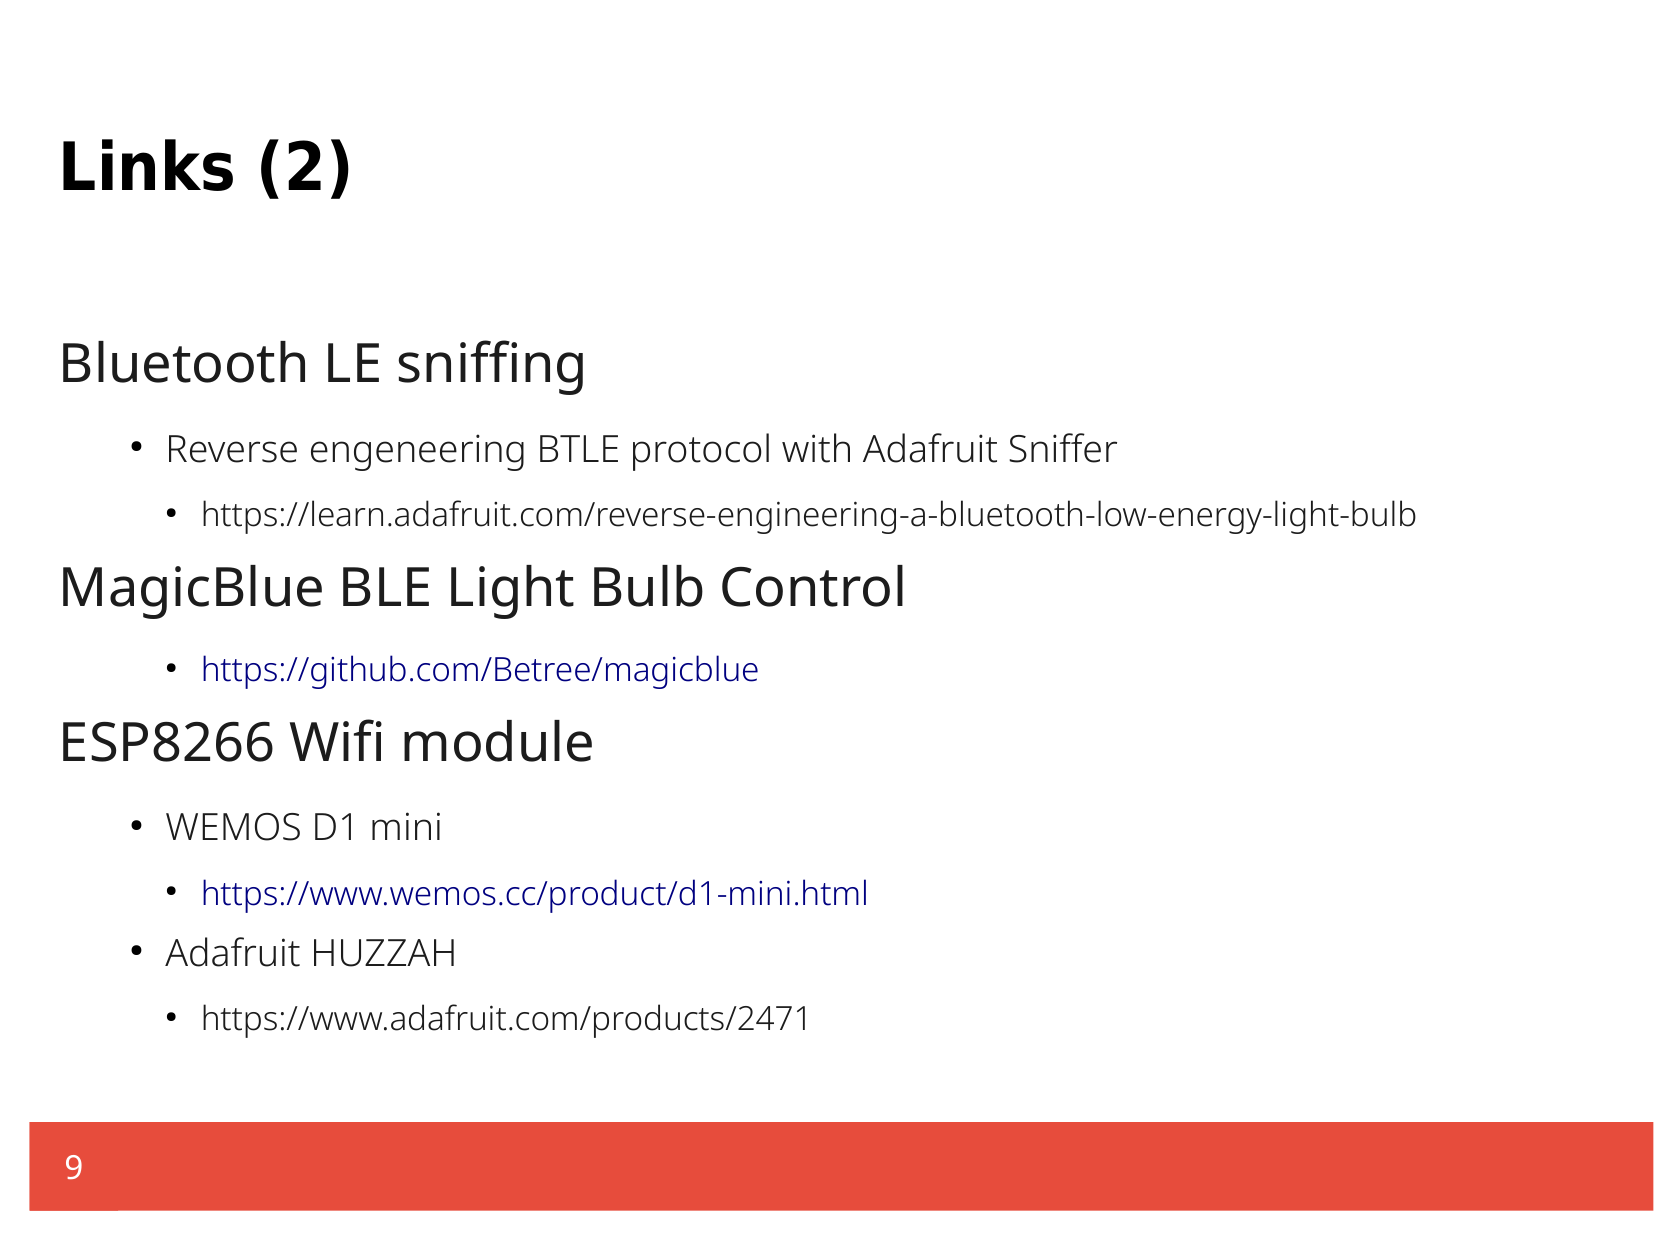

# Links (2)
Bluetooth LE sniffing
Reverse engeneering BTLE protocol with Adafruit Sniffer
https://learn.adafruit.com/reverse-engineering-a-bluetooth-low-energy-light-bulb
MagicBlue BLE Light Bulb Control
https://github.com/Betree/magicblue
ESP8266 Wifi module
WEMOS D1 mini
https://www.wemos.cc/product/d1-mini.html
Adafruit HUZZAH
https://www.adafruit.com/products/2471
9